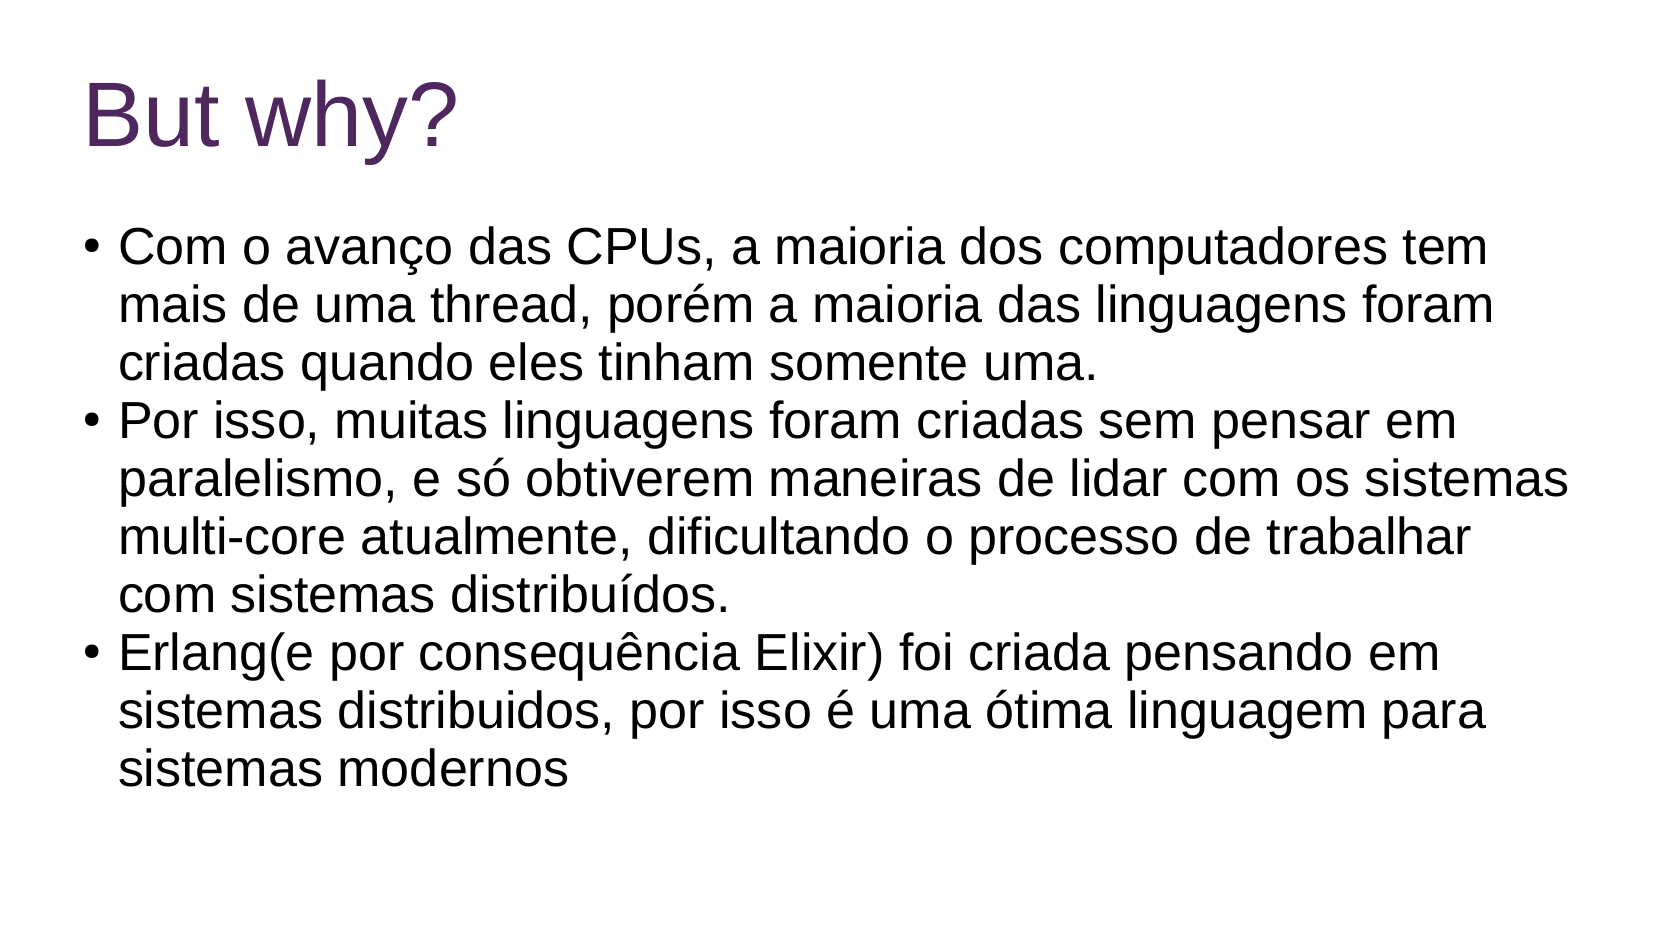

# But why?
Com o avanço das CPUs, a maioria dos computadores tem mais de uma thread, porém a maioria das linguagens foram criadas quando eles tinham somente uma.
Por isso, muitas linguagens foram criadas sem pensar em paralelismo, e só obtiverem maneiras de lidar com os sistemas multi-core atualmente, dificultando o processo de trabalhar com sistemas distribuídos.
Erlang(e por consequência Elixir) foi criada pensando em sistemas distribuidos, por isso é uma ótima linguagem para sistemas modernos